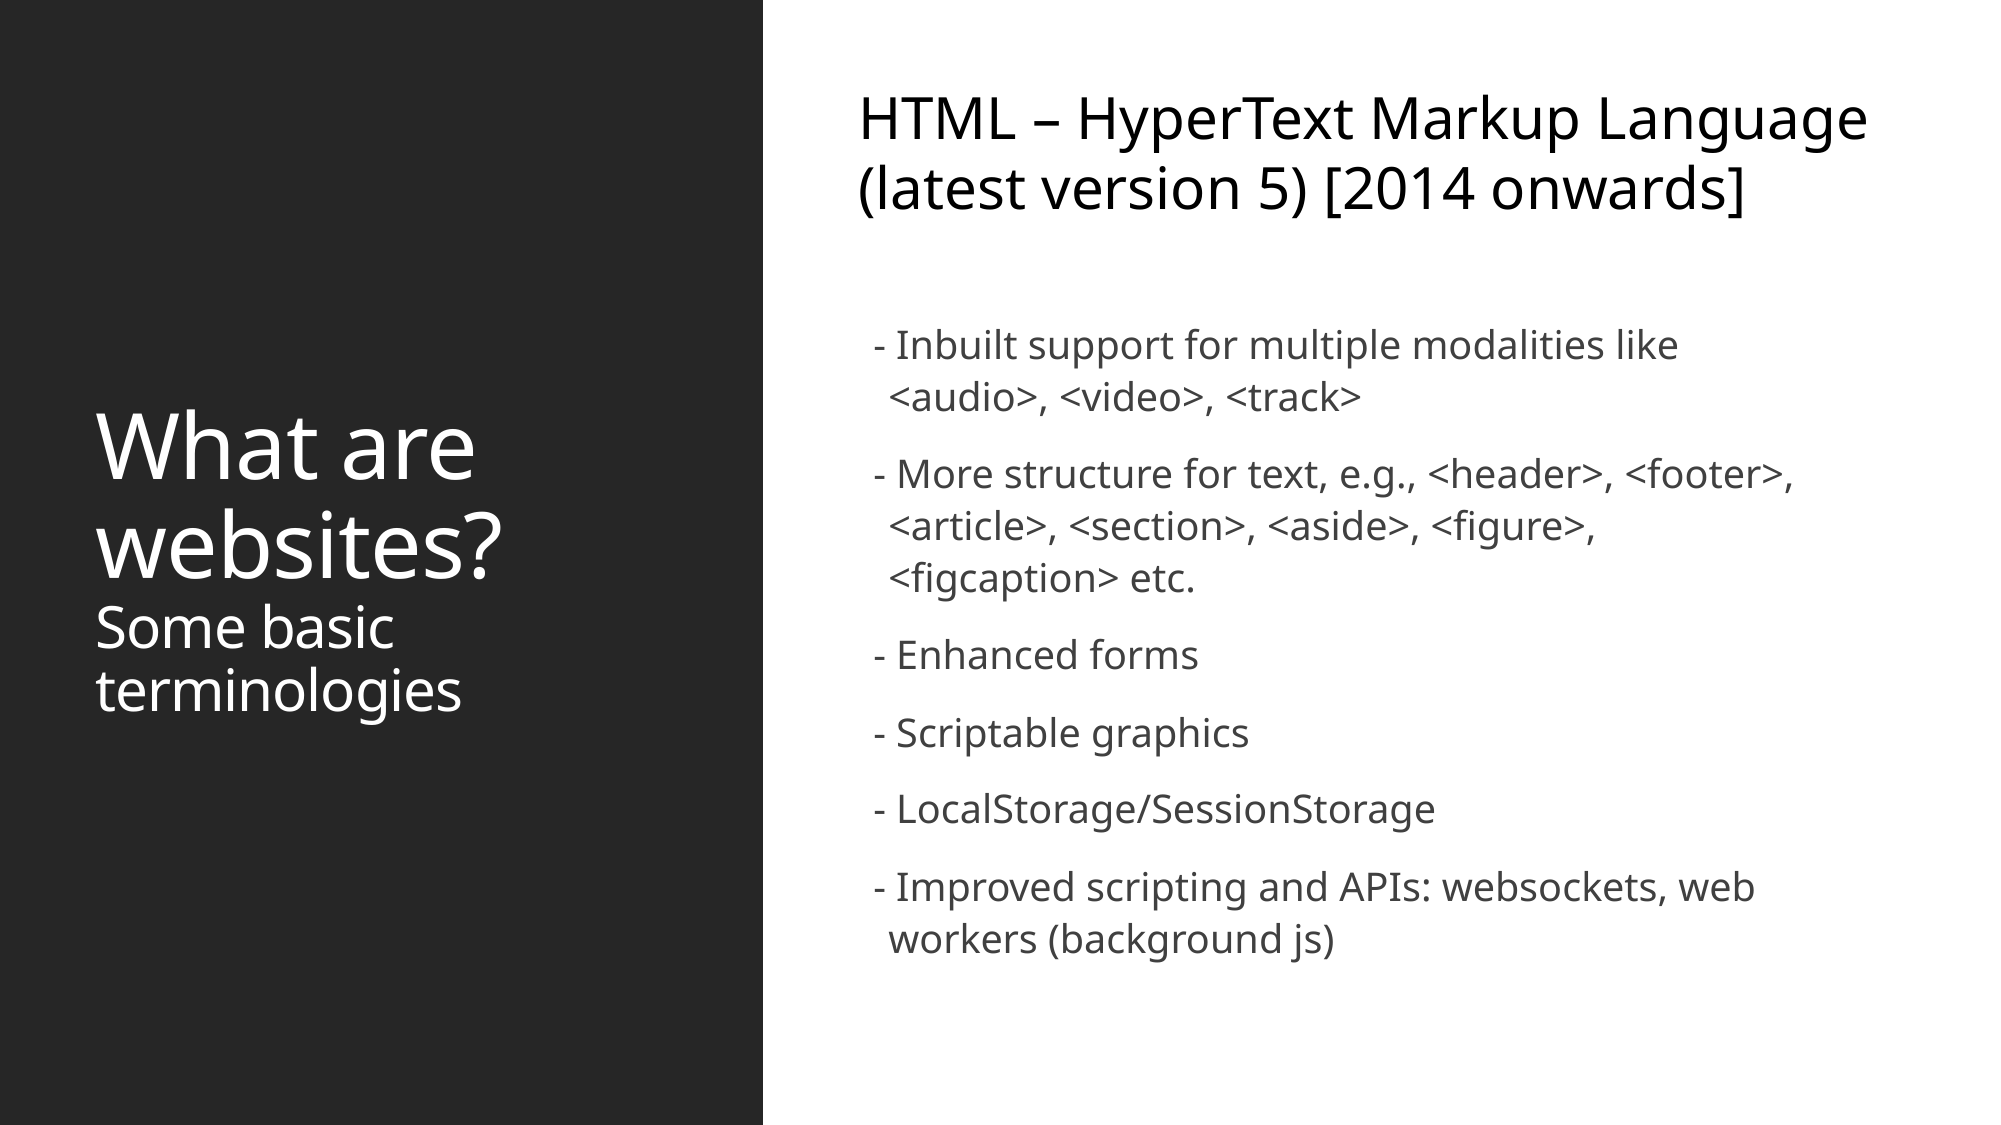

HTML – HyperText Markup Language
(latest version 5) [2014 onwards]
# What are websites? Some basic terminologies
- Inbuilt support for multiple modalities like <audio>, <video>, <track>
- More structure for text, e.g., <header>, <footer>, <article>, <section>, <aside>, <figure>, <figcaption> etc.
- Enhanced forms
- Scriptable graphics
- LocalStorage/SessionStorage
- Improved scripting and APIs: websockets, web workers (background js)